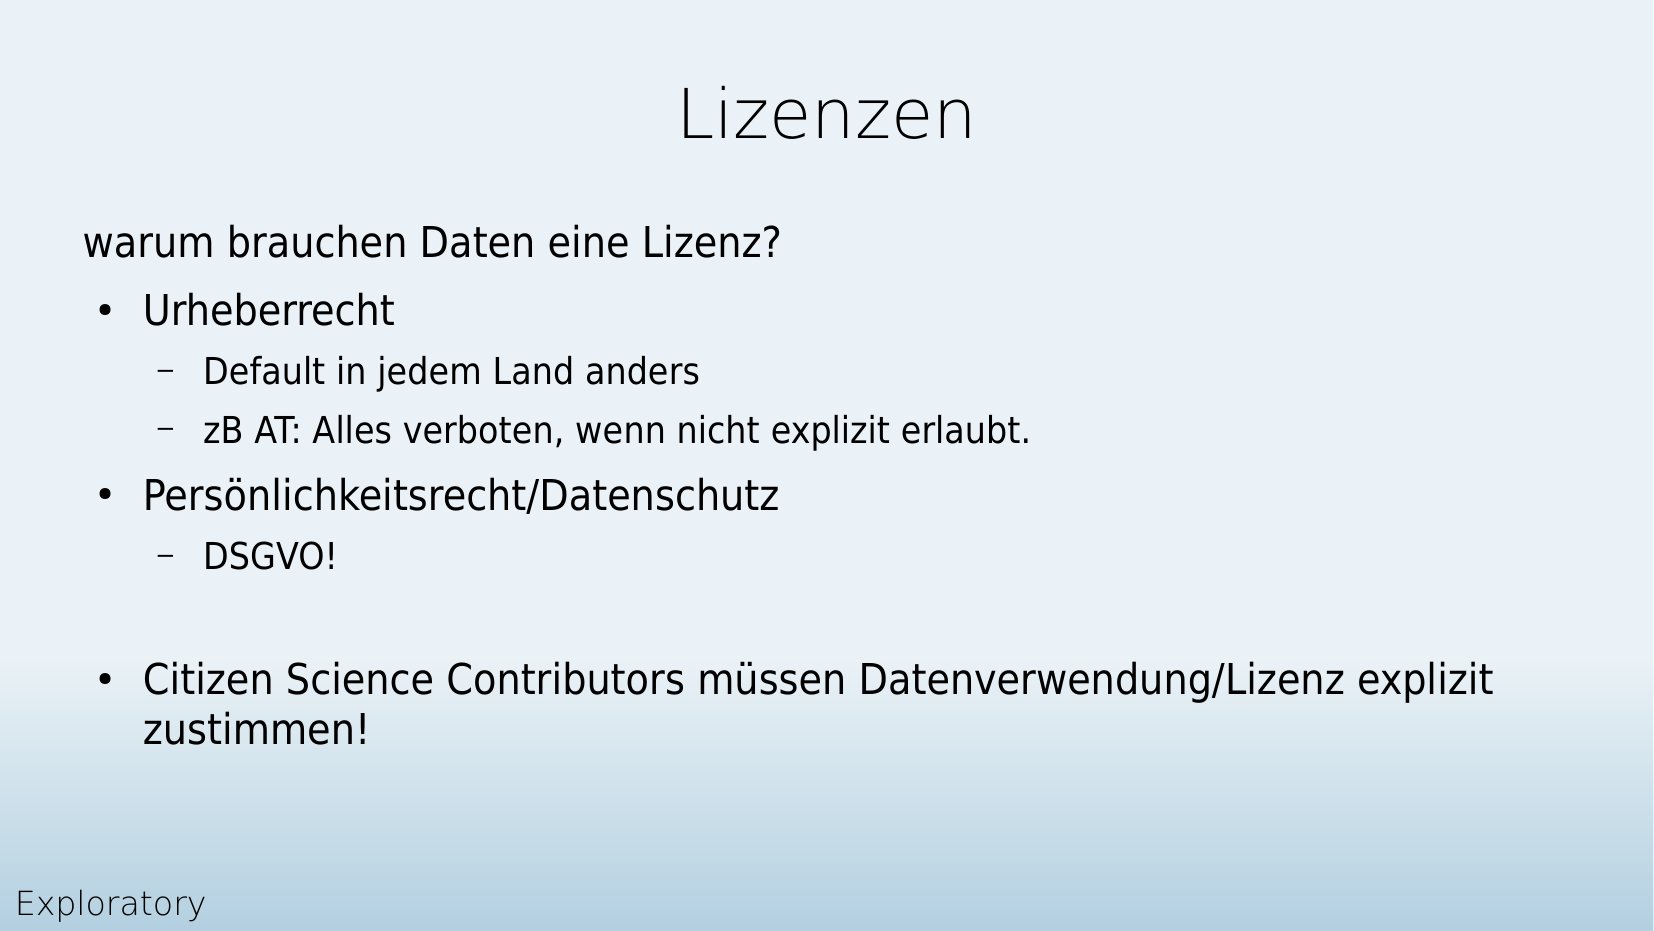

# Lizenzen
warum brauchen Daten eine Lizenz?
Urheberrecht
Default in jedem Land anders
zB AT: Alles verboten, wenn nicht explizit erlaubt.
Persönlichkeitsrecht/Datenschutz
DSGVO!
Citizen Science Contributors müssen Datenverwendung/Lizenz explizit zustimmen!